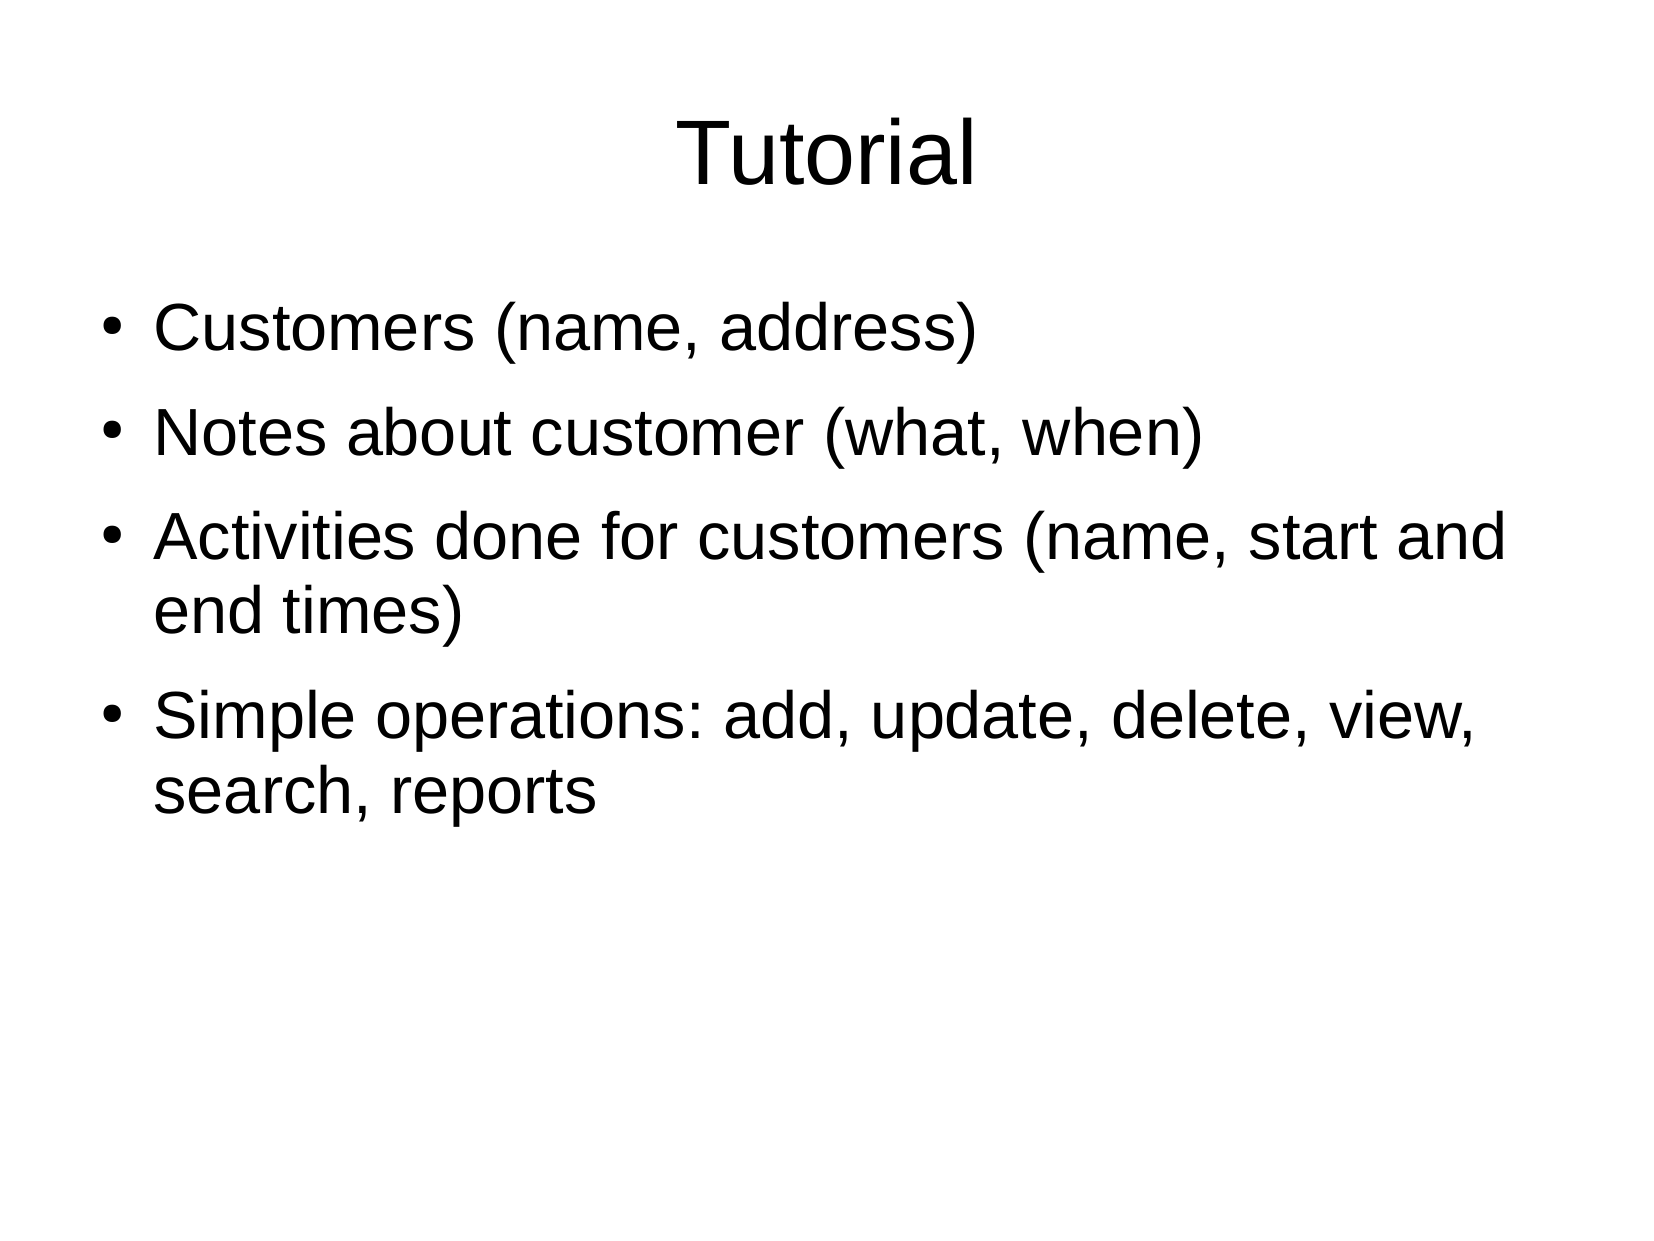

# Tutorial
Customers (name, address)
Notes about customer (what, when)
Activities done for customers (name, start and end times)
Simple operations: add, update, delete, view, search, reports